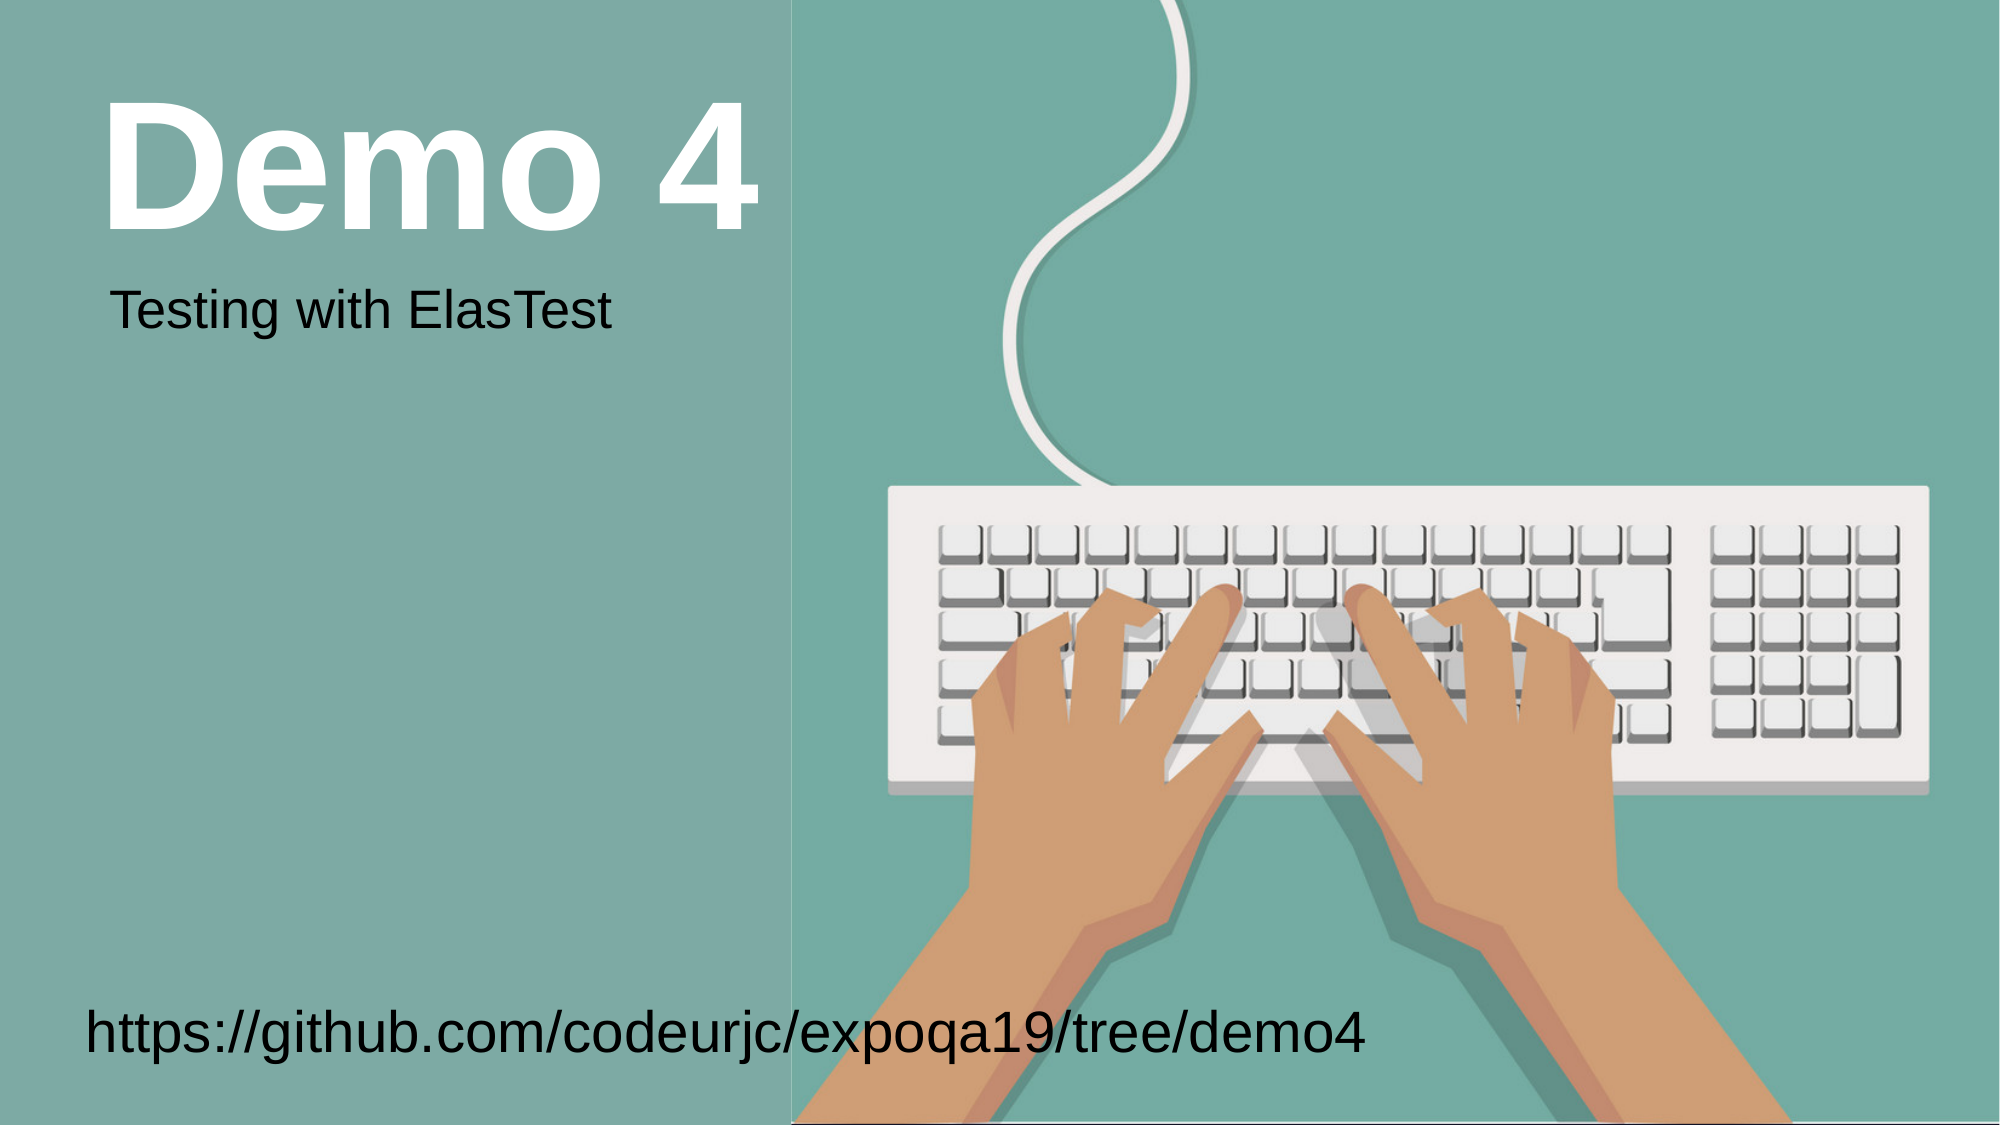

# Demo 4
Testing with ElasTest
https://github.com/codeurjc/expoqa19/tree/demo4